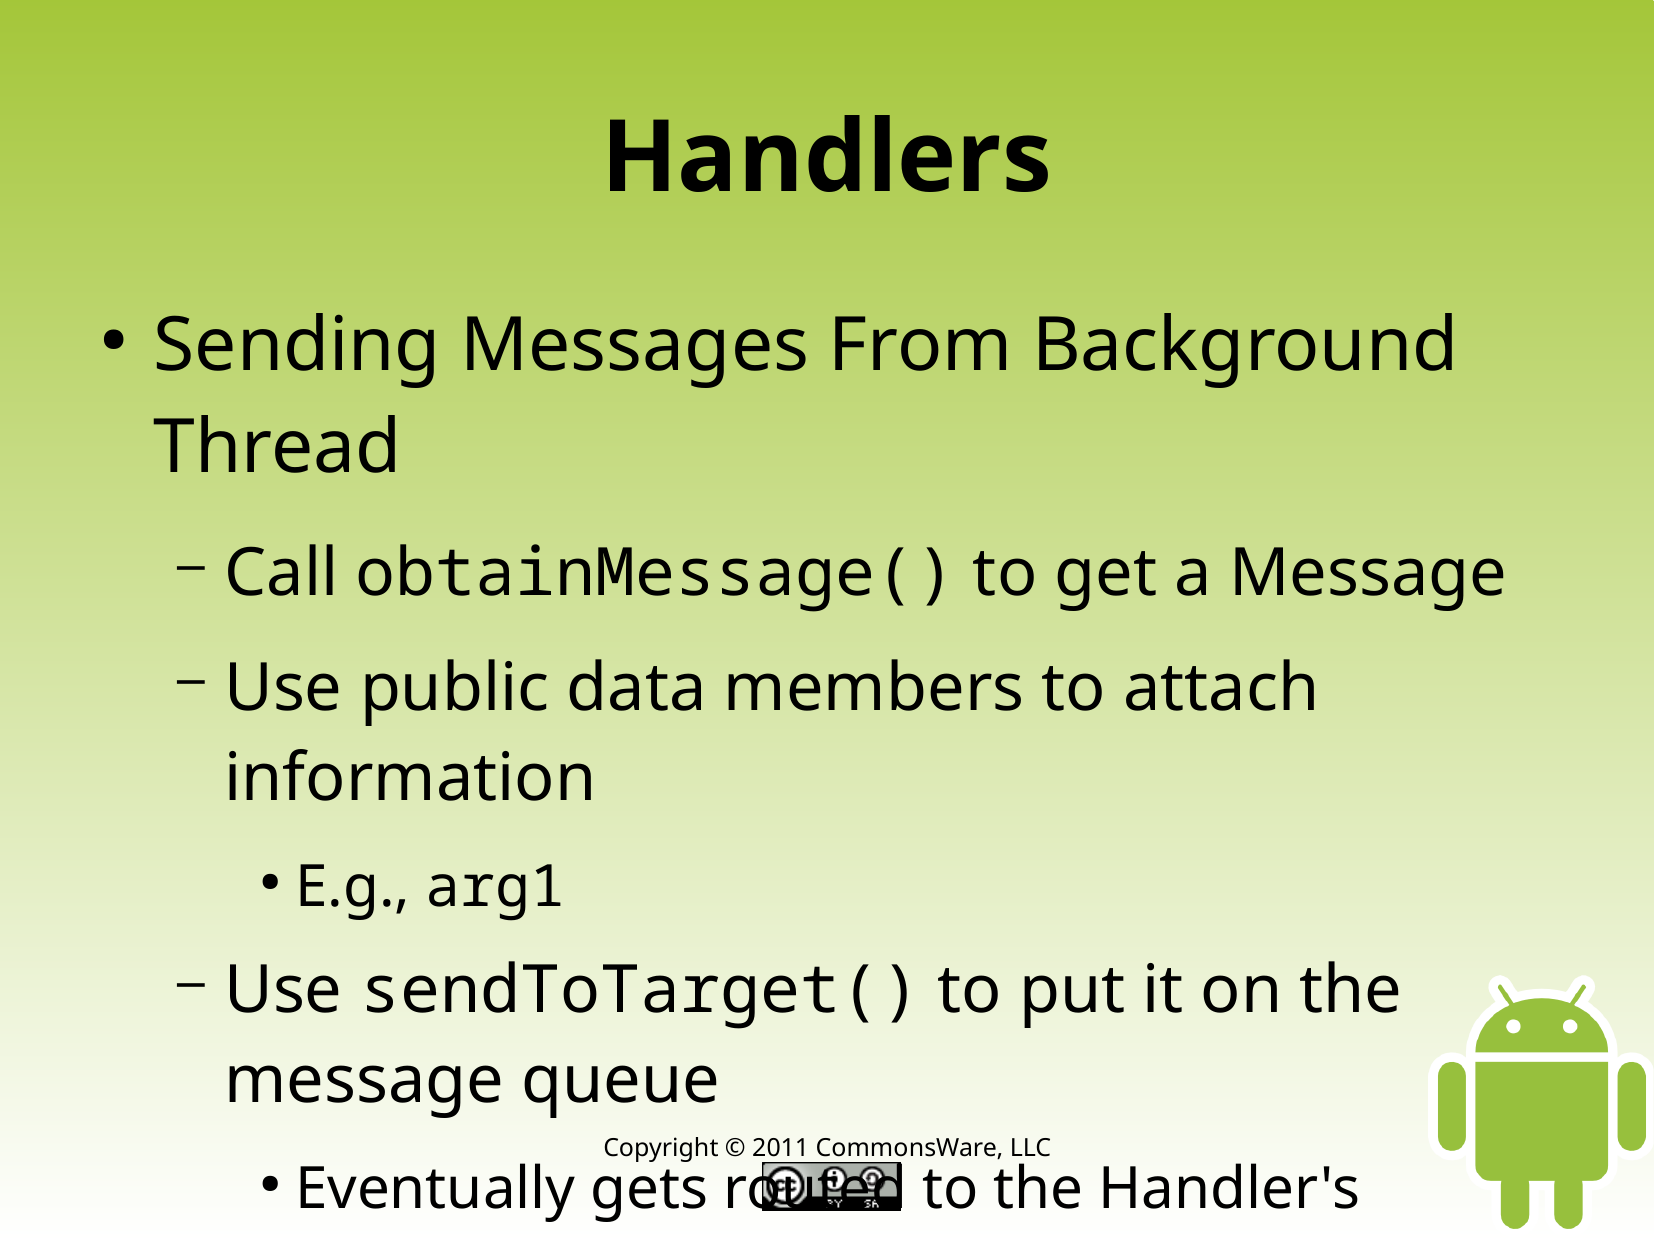

# Handlers
Sending Messages From Background Thread
Call obtainMessage() to get a Message
Use public data members to attach information
E.g., arg1
Use sendToTarget() to put it on the message queue
Eventually gets routed to the Handler's
handleMesage() implementation